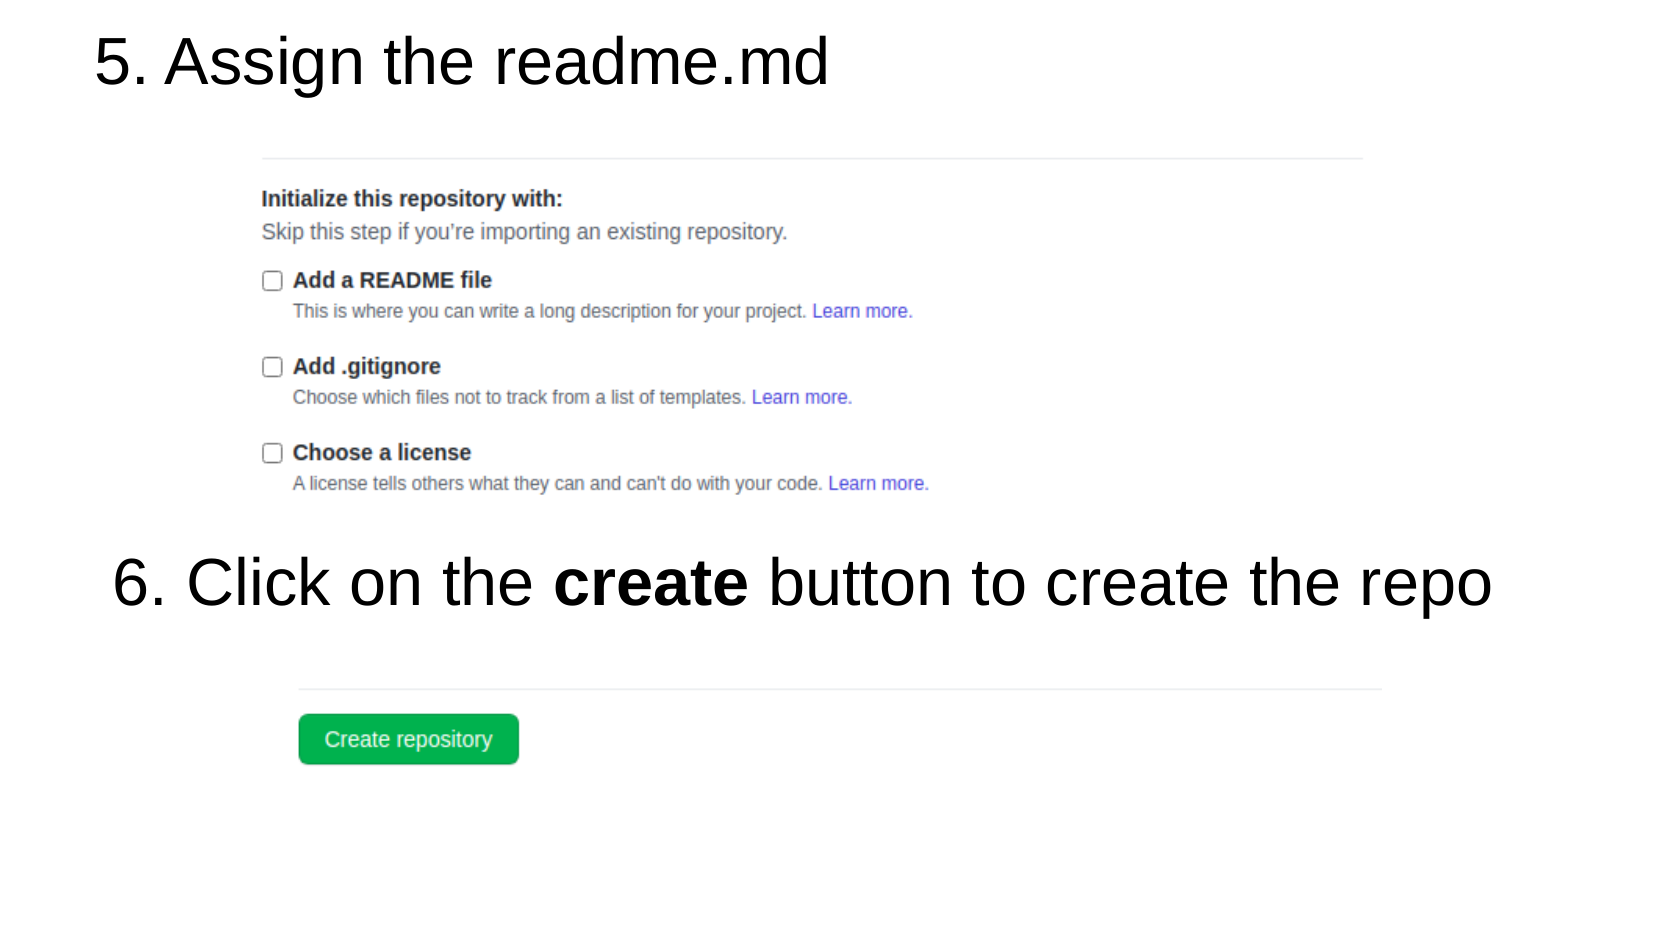

# 5. Assign the readme.md
 6. Click on the create button to create the repo